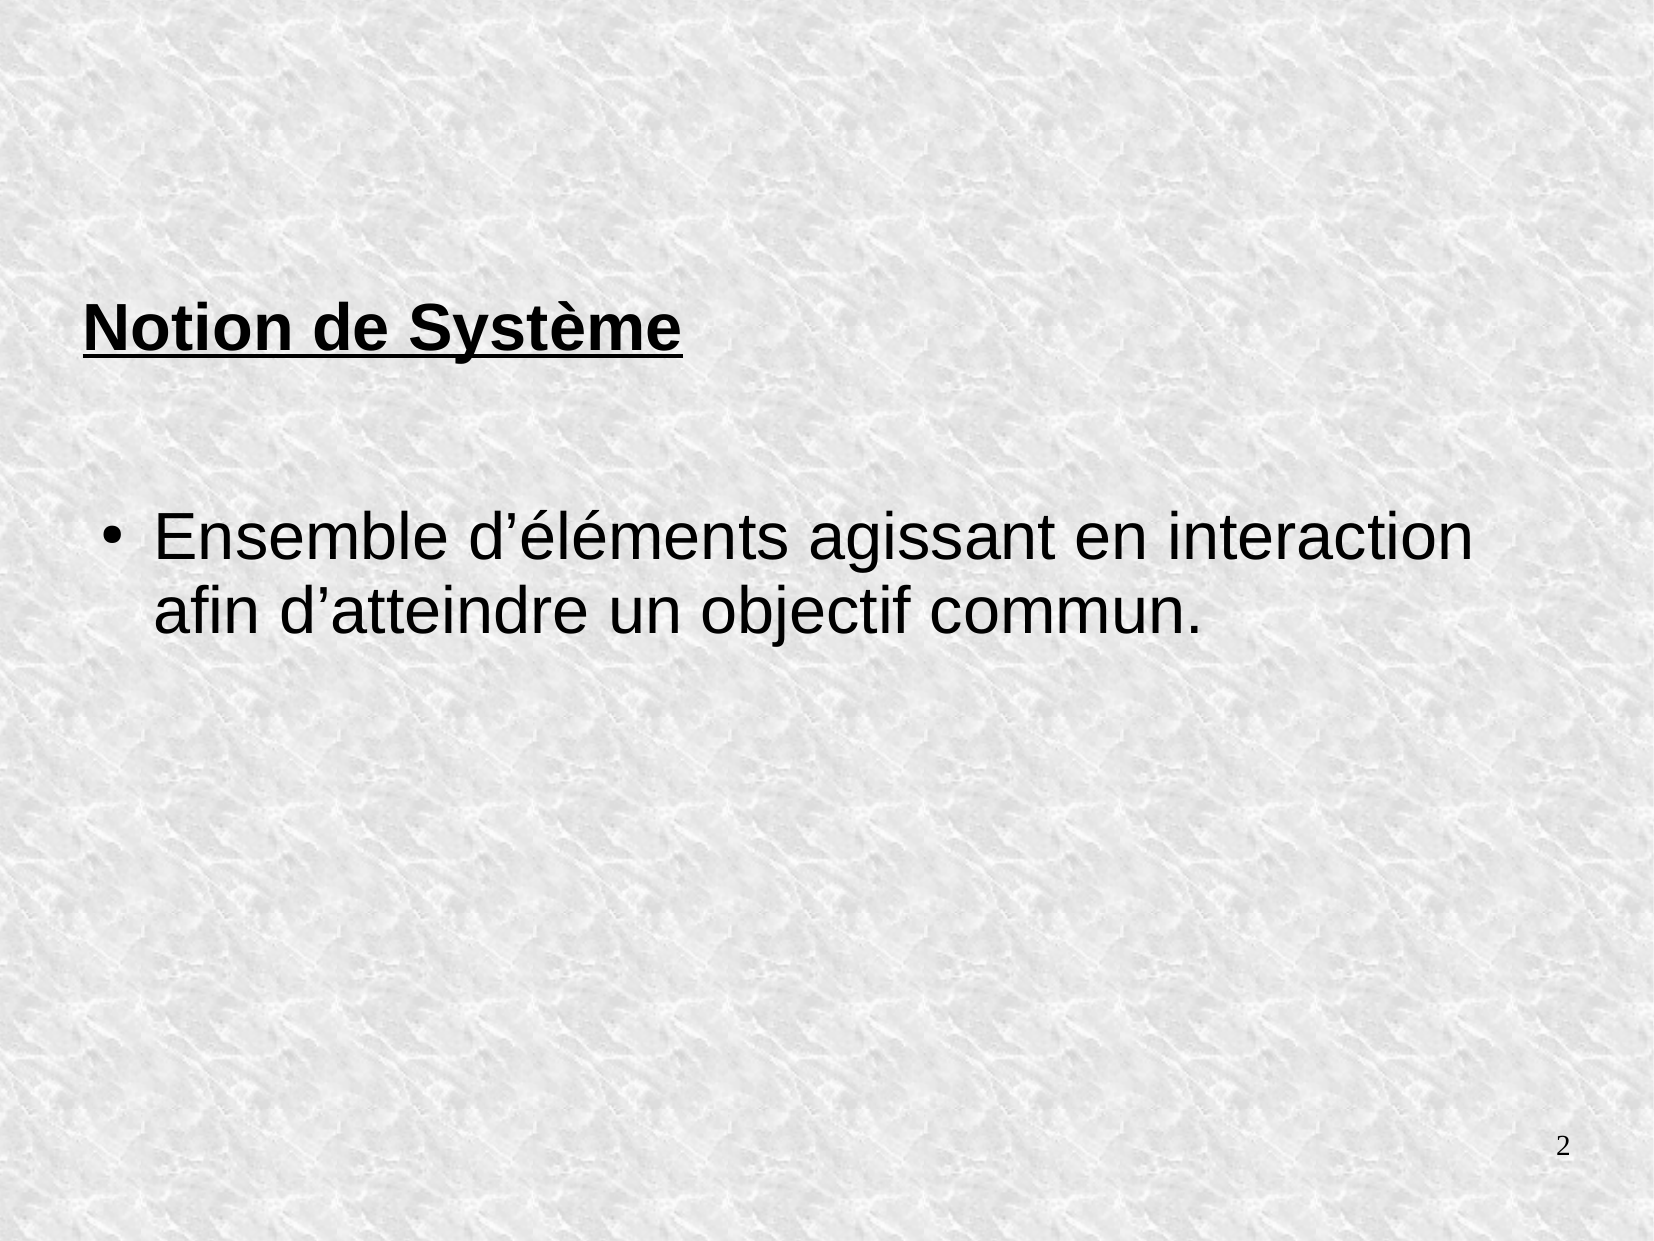

# Notion de Système
Ensemble d’éléments agissant en interaction afin d’atteindre un objectif commun.
2